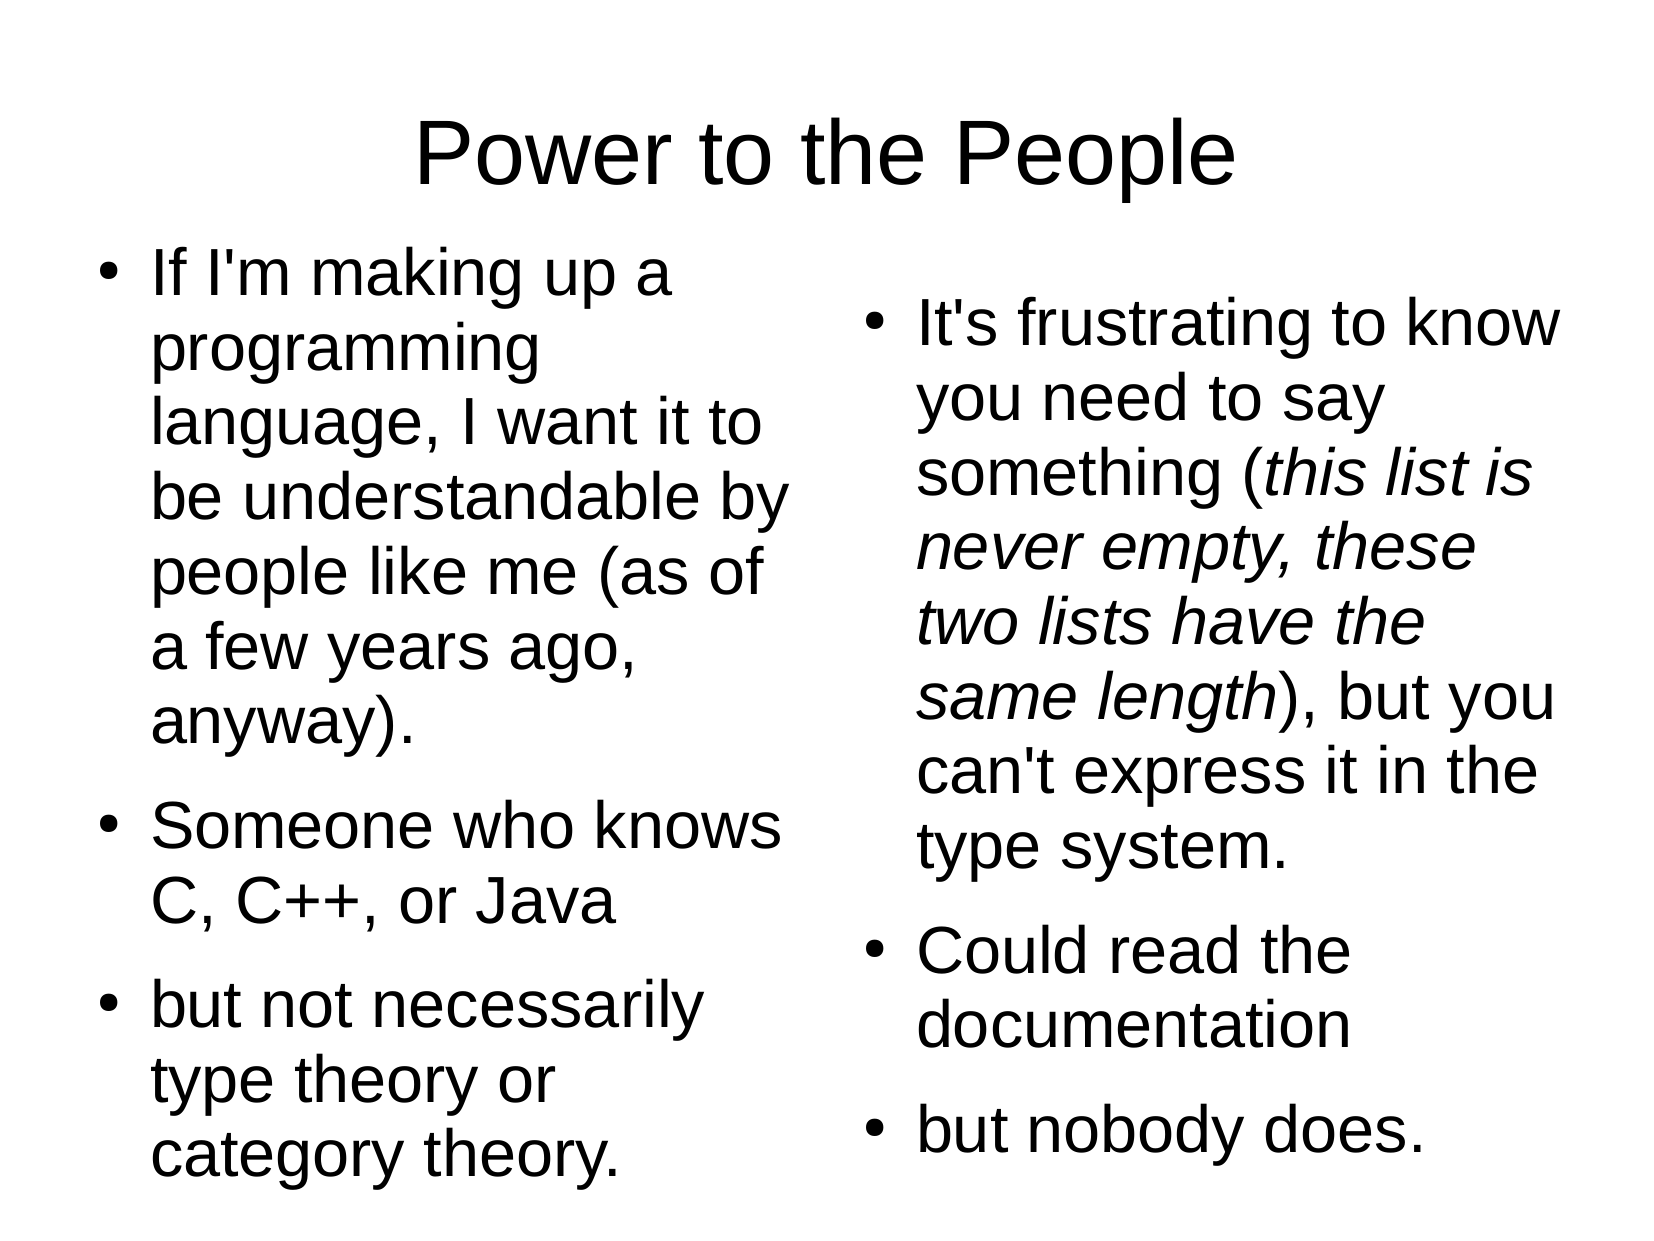

# Power to the People
If I'm making up a programming language, I want it to be understandable by people like me (as of a few years ago, anyway).
Someone who knows C, C++, or Java
but not necessarily type theory or category theory.
It's frustrating to know you need to say something (this list is never empty, these two lists have the same length), but you can't express it in the type system.
Could read the documentation
but nobody does.